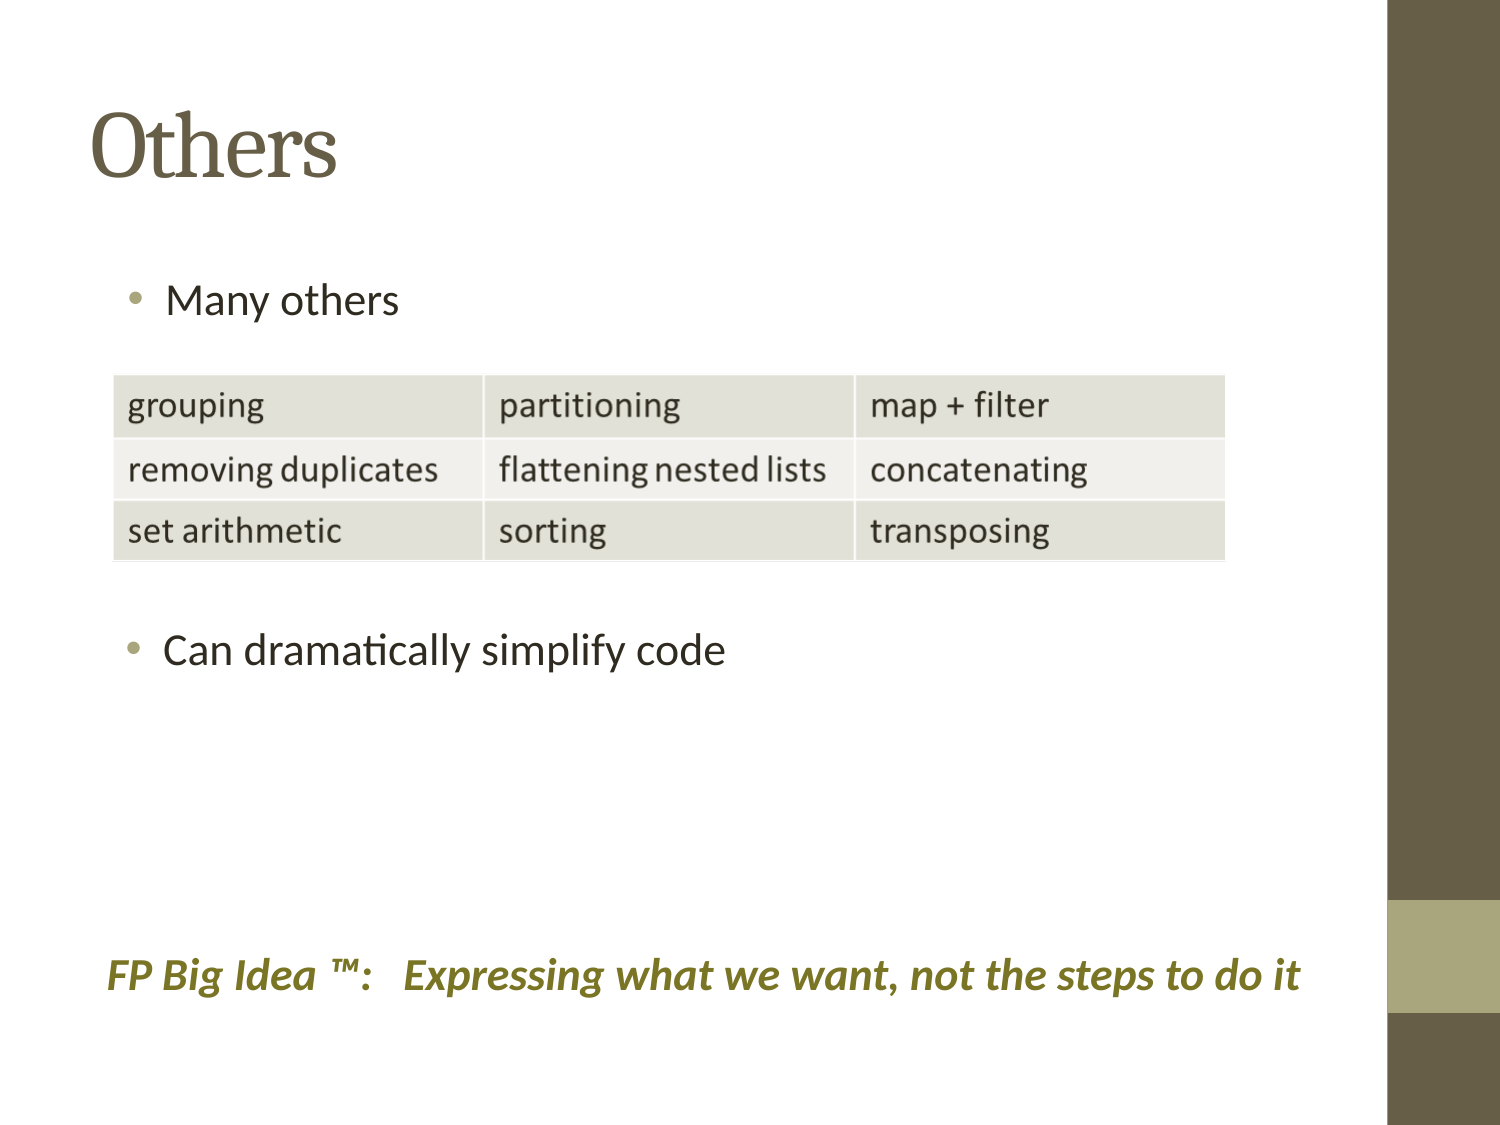

# Others
Many others
Can dramatically simplify code
FP Big Idea ™: Expressing what we want, not the steps to do it